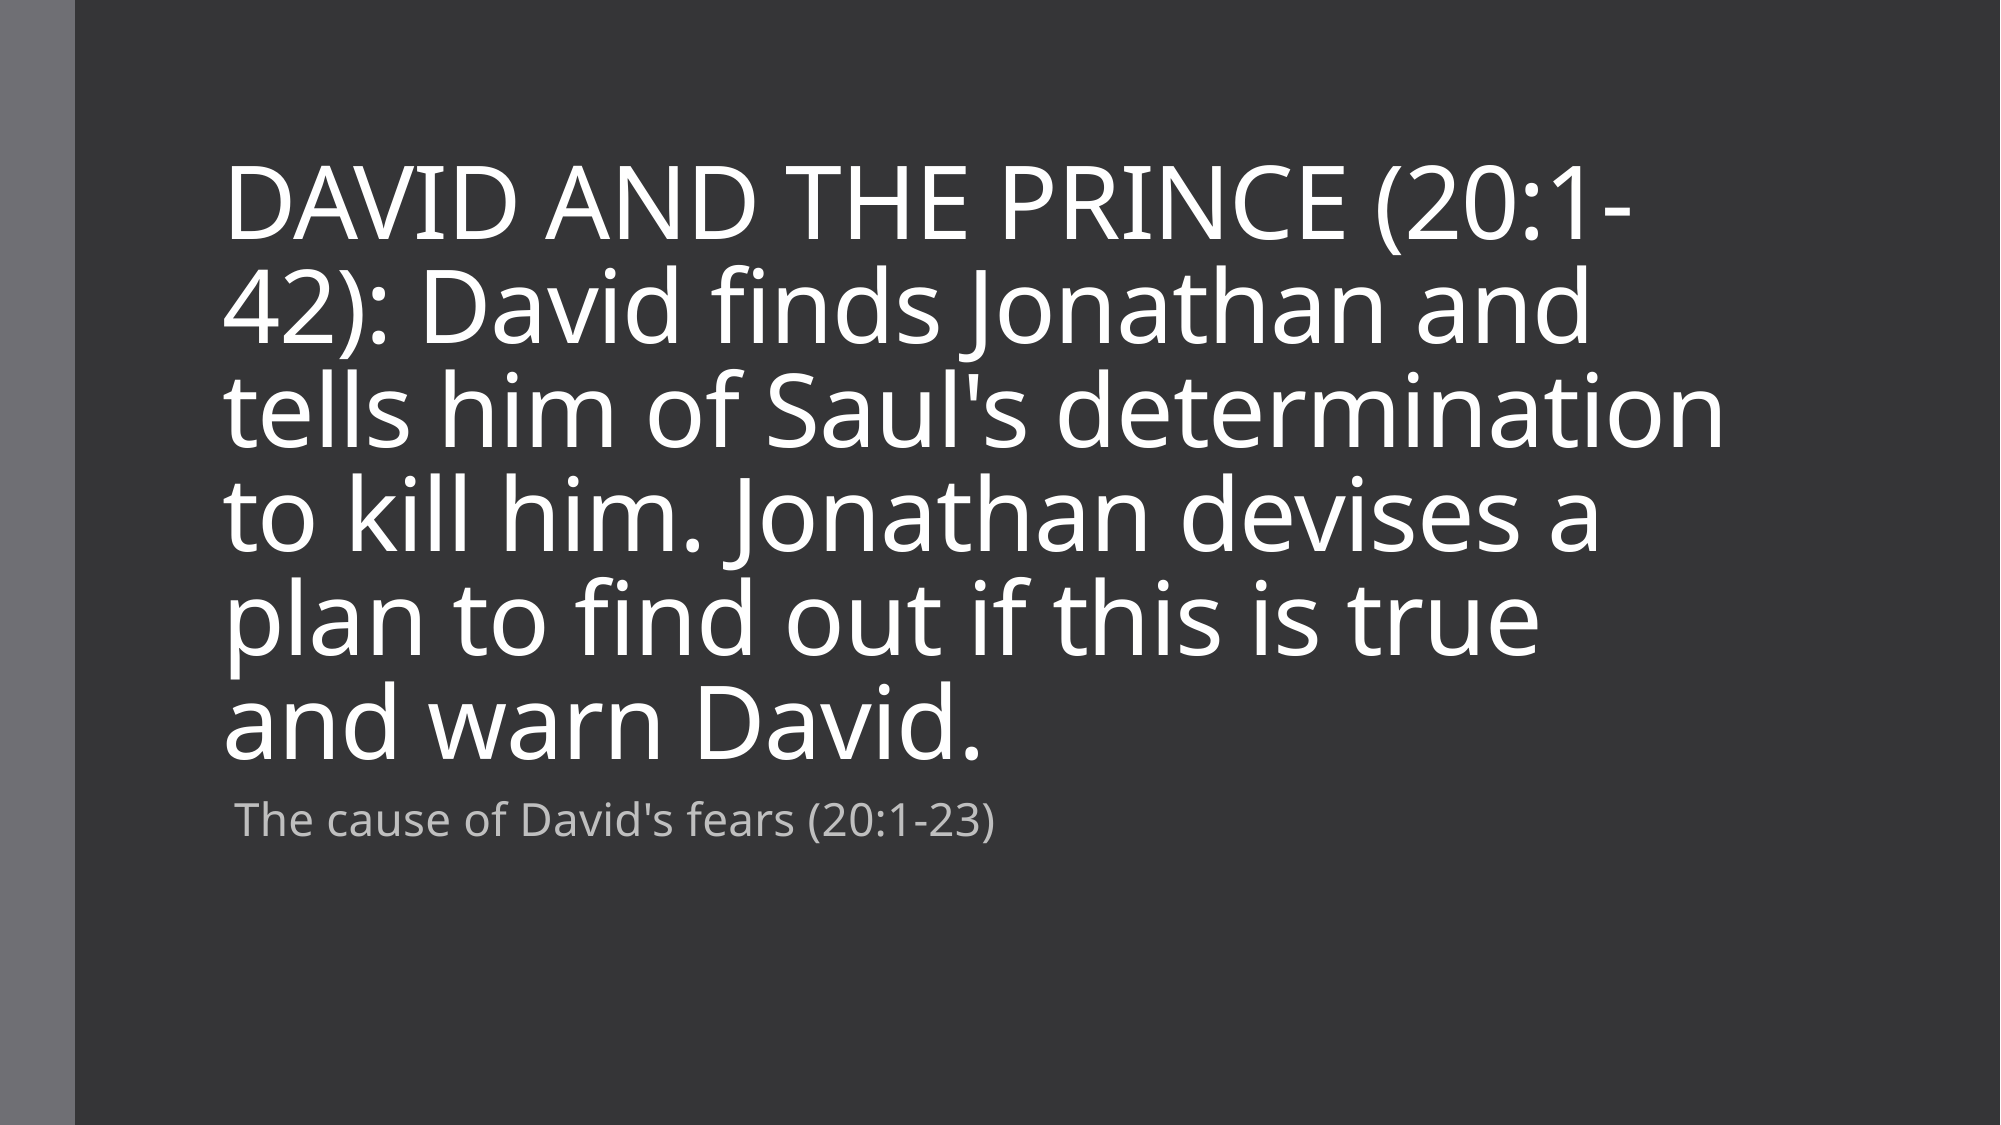

# DAVID AND THE PRINCE (20:1-42): David finds Jonathan and tells him of Saul's determination to kill him. Jonathan devises a plan to find out if this is true and warn David.
 The cause of David's fears (20:1-23)